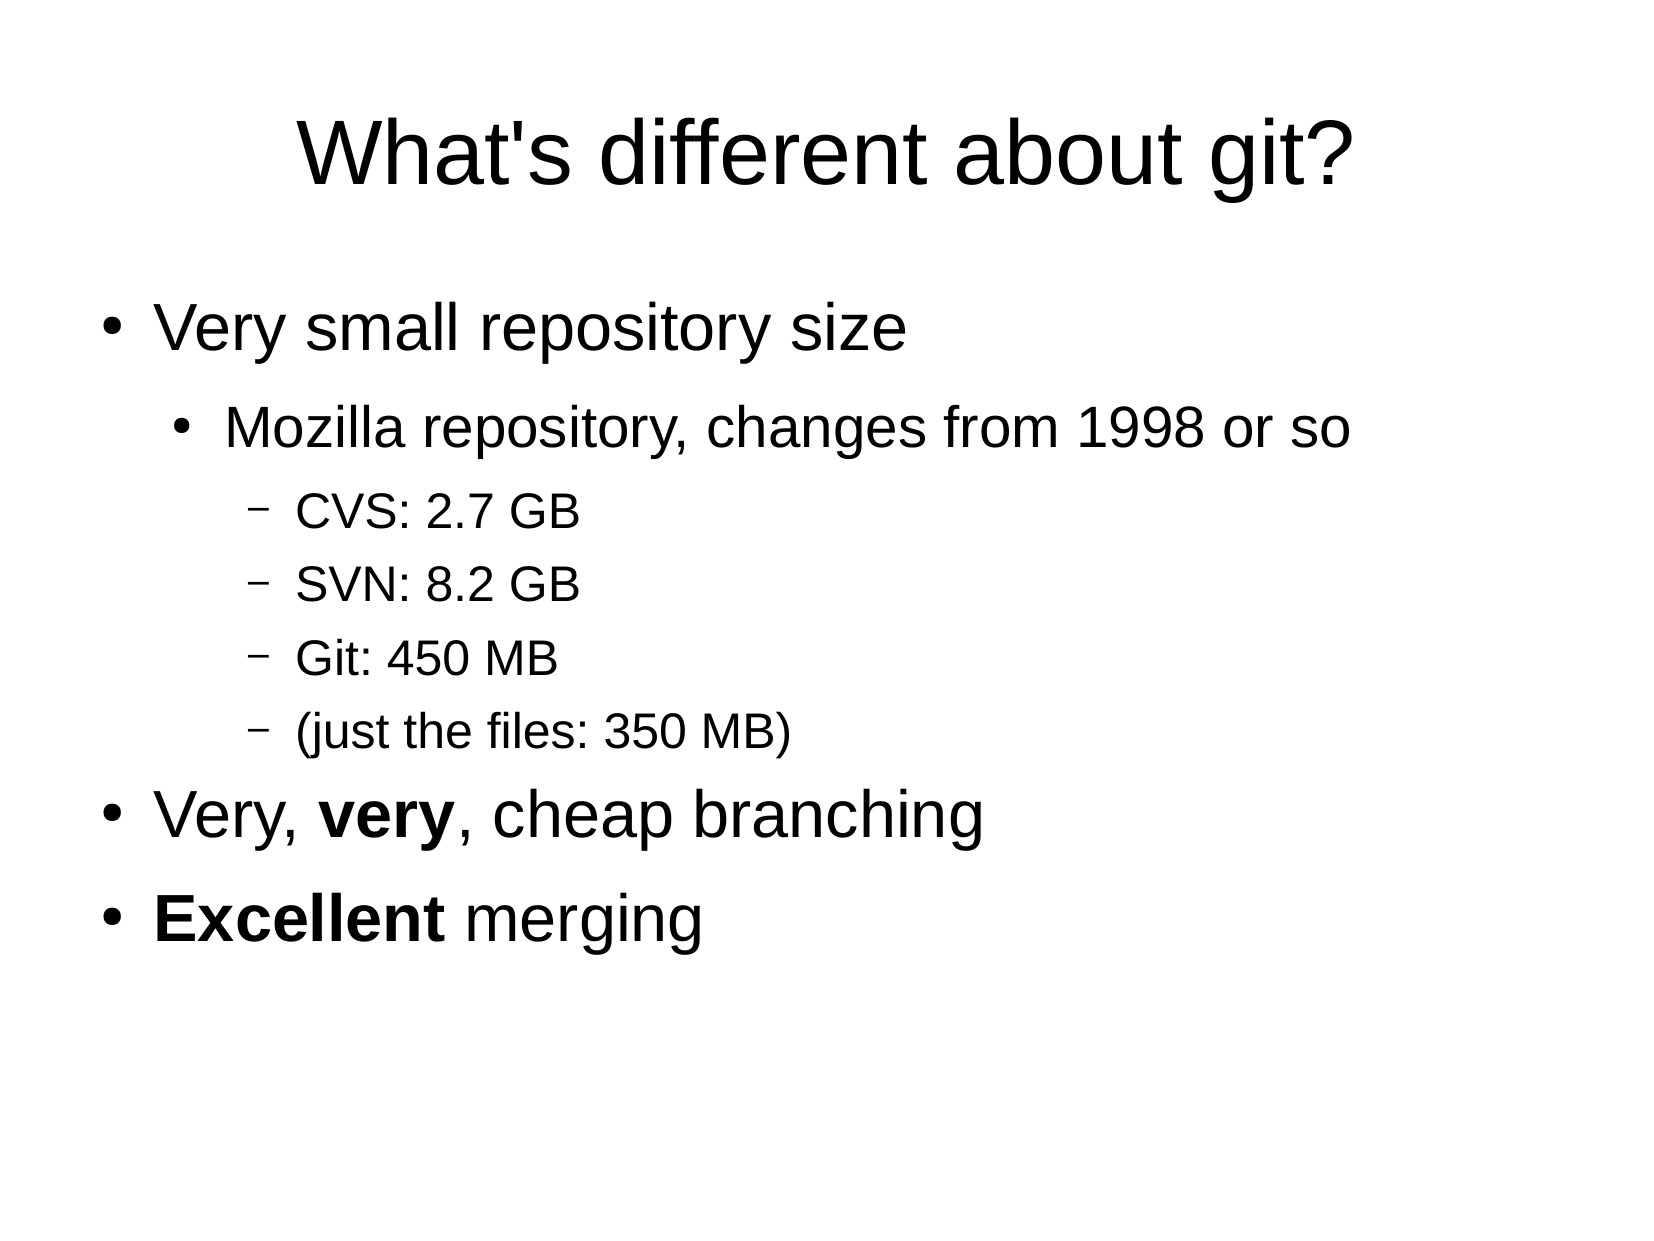

# What's different about git?
Very small repository size
Mozilla repository, changes from 1998 or so
CVS: 2.7 GB
SVN: 8.2 GB
Git: 450 MB
(just the files: 350 MB)
Very, very, cheap branching
Excellent merging